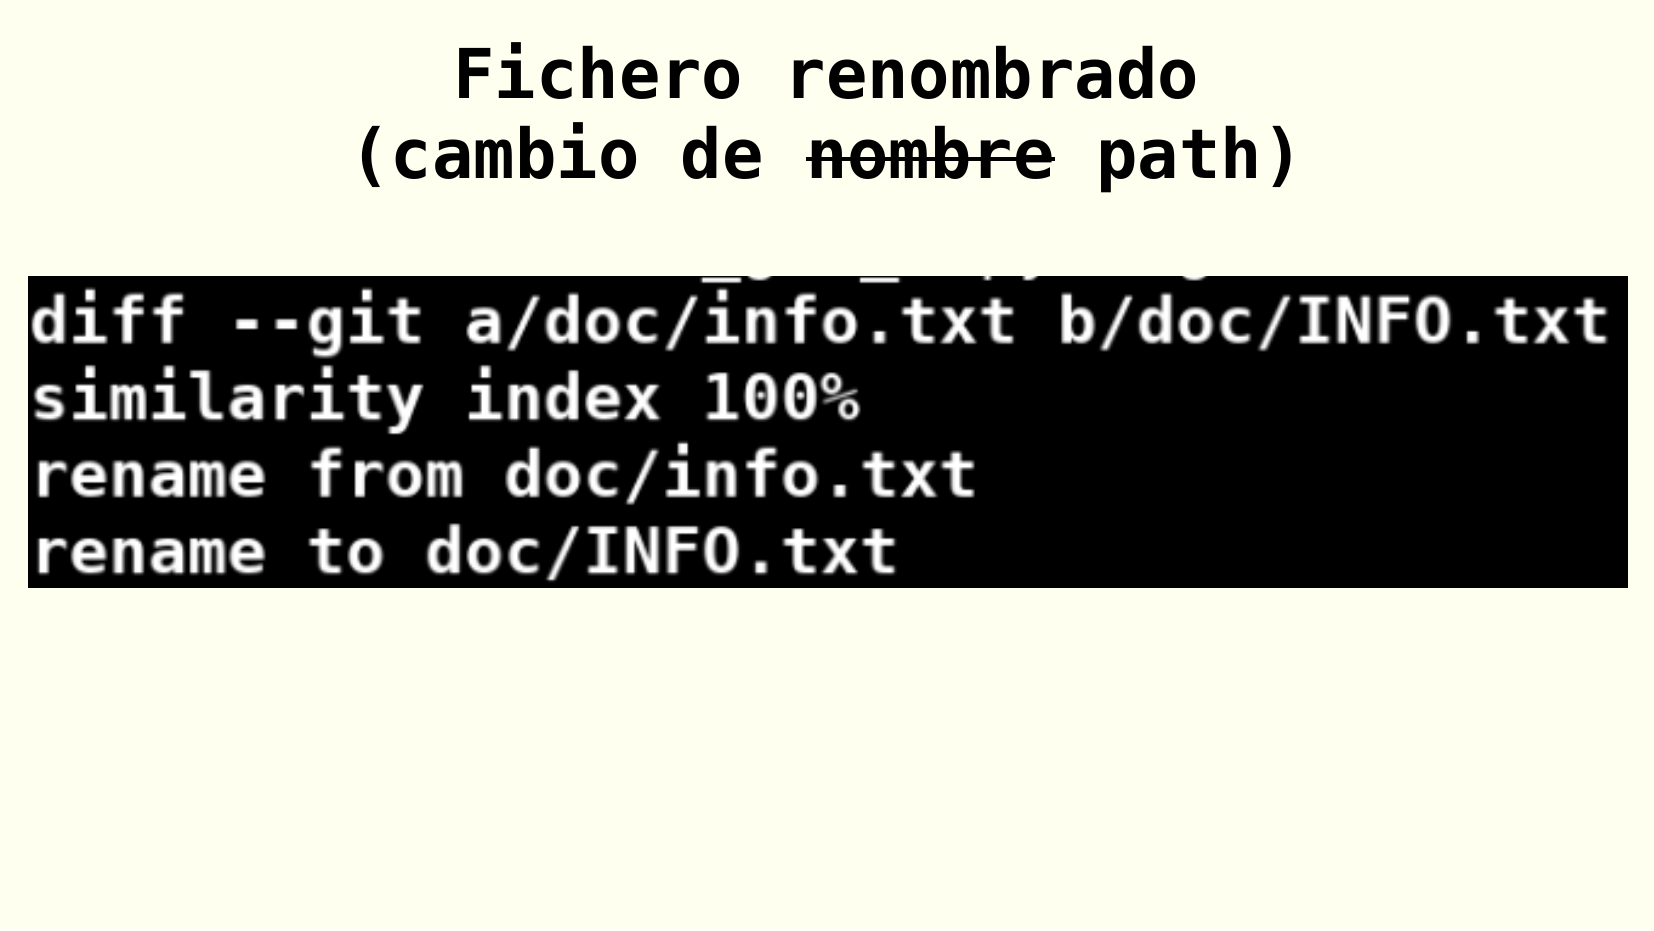

# Fichero renombrado (cambio de nombre path)